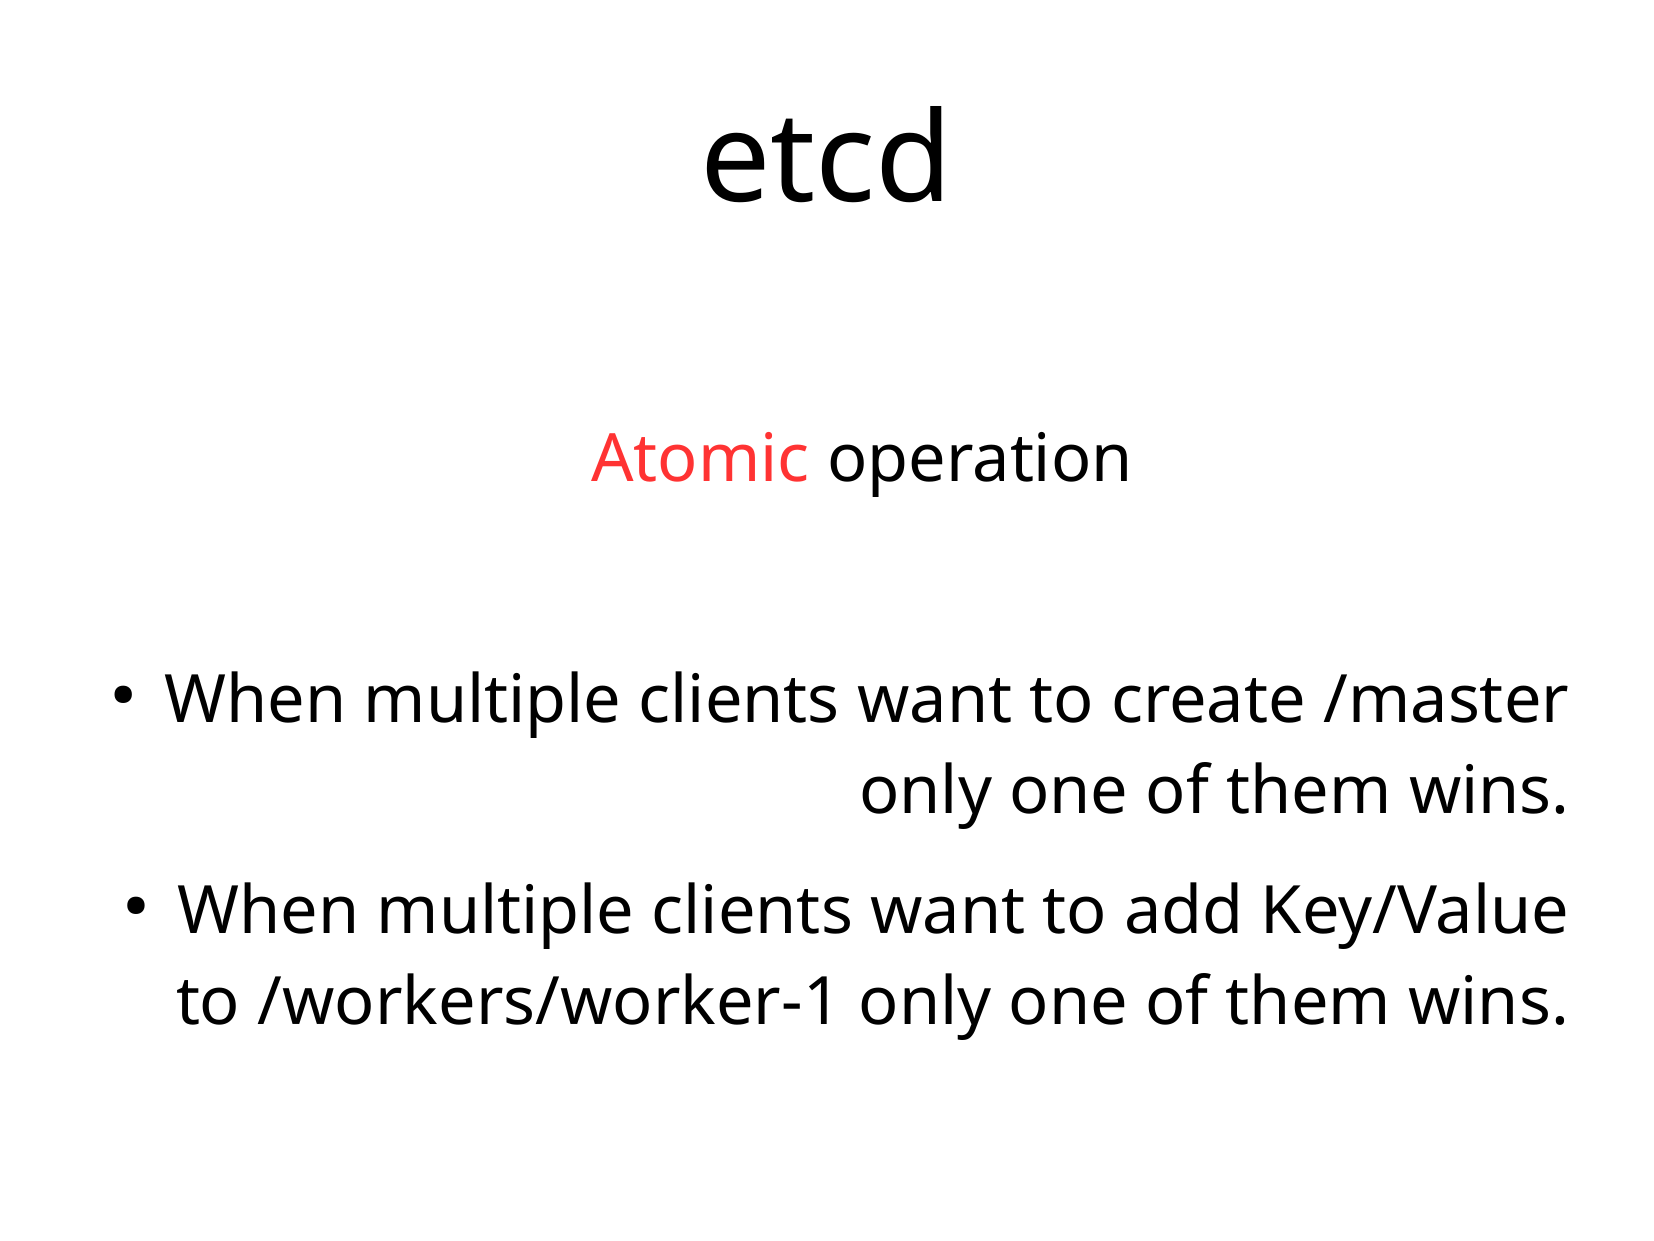

# etcd
Atomic operation
When multiple clients want to create /master only one of them wins.
When multiple clients want to add Key/Value to /workers/worker-1 only one of them wins.